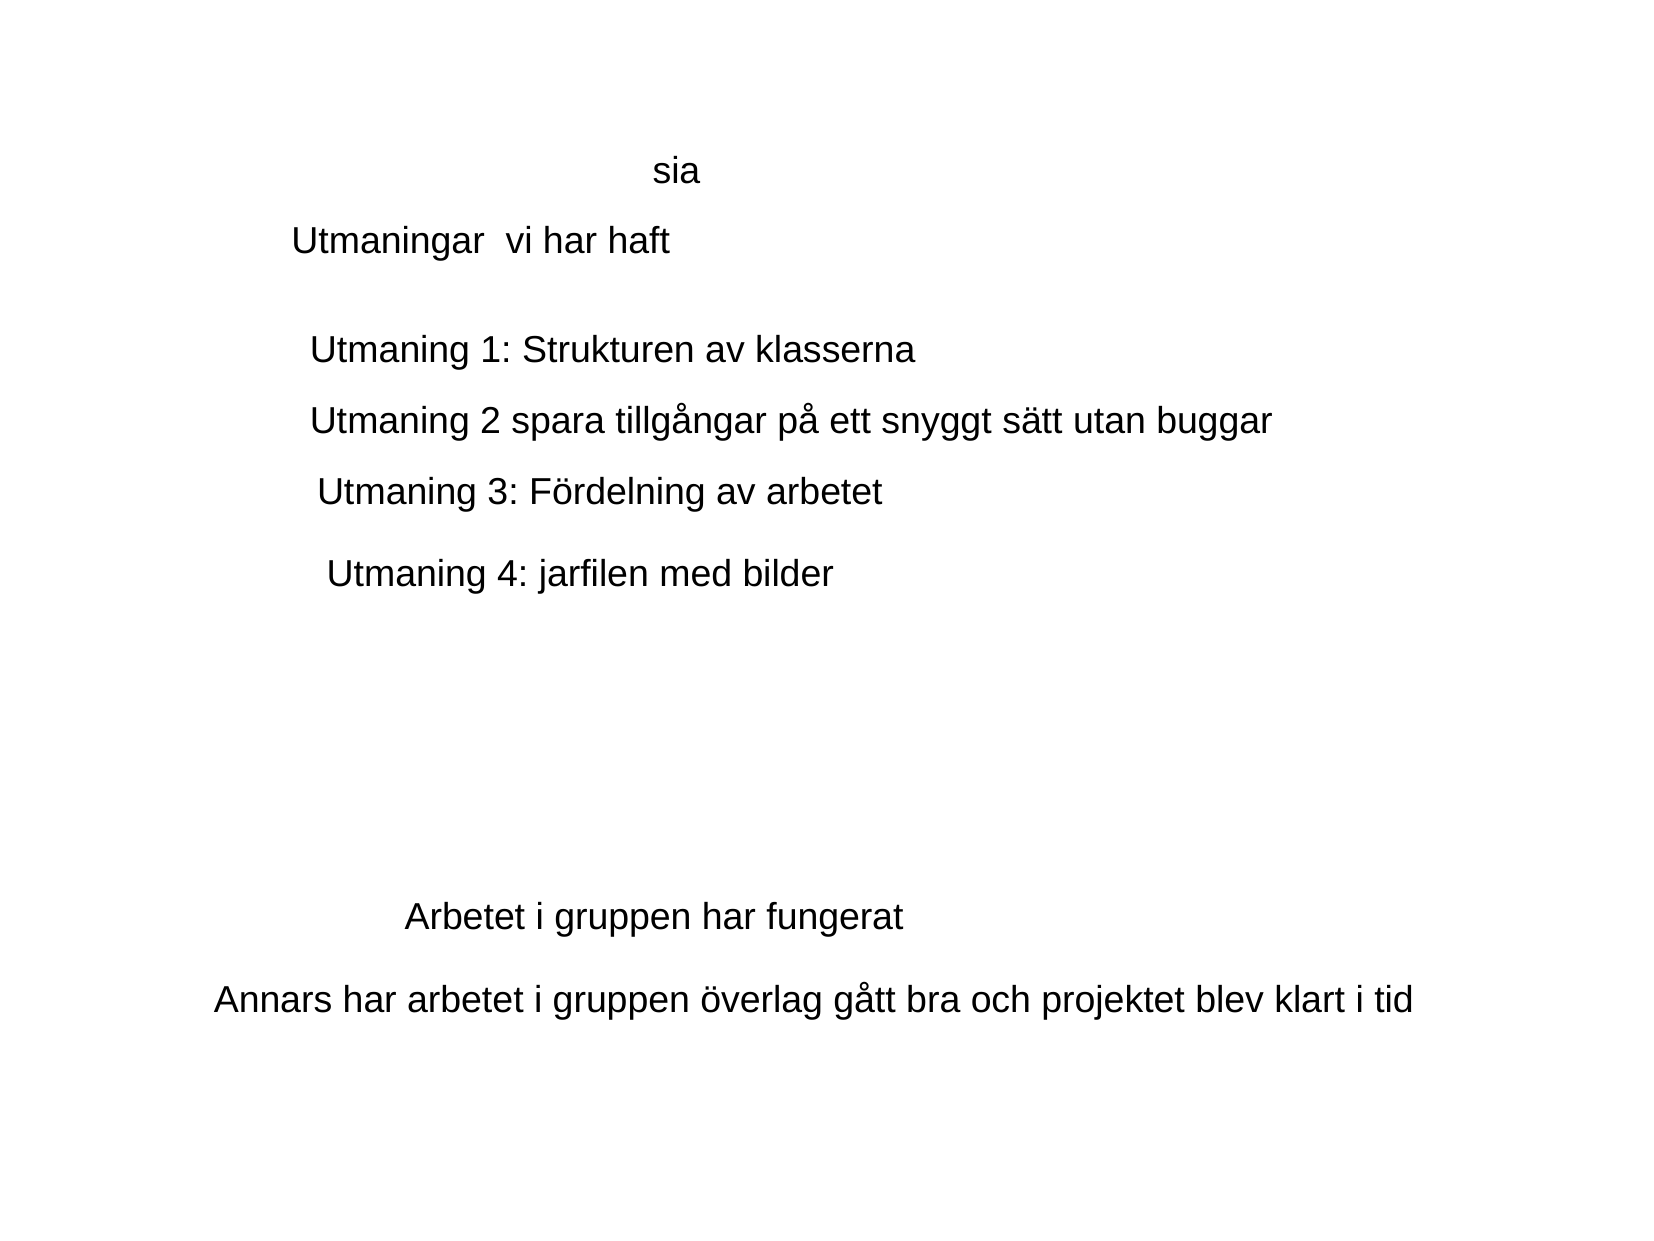

sia
Utmaningar vi har haft
Utmaning 1: Strukturen av klasserna
Utmaning 2 spara tillgångar på ett snyggt sätt utan buggar
Utmaning 3: Fördelning av arbetet
Utmaning 4: jarfilen med bilder
Arbetet i gruppen har fungerat
Annars har arbetet i gruppen överlag gått bra och projektet blev klart i tid